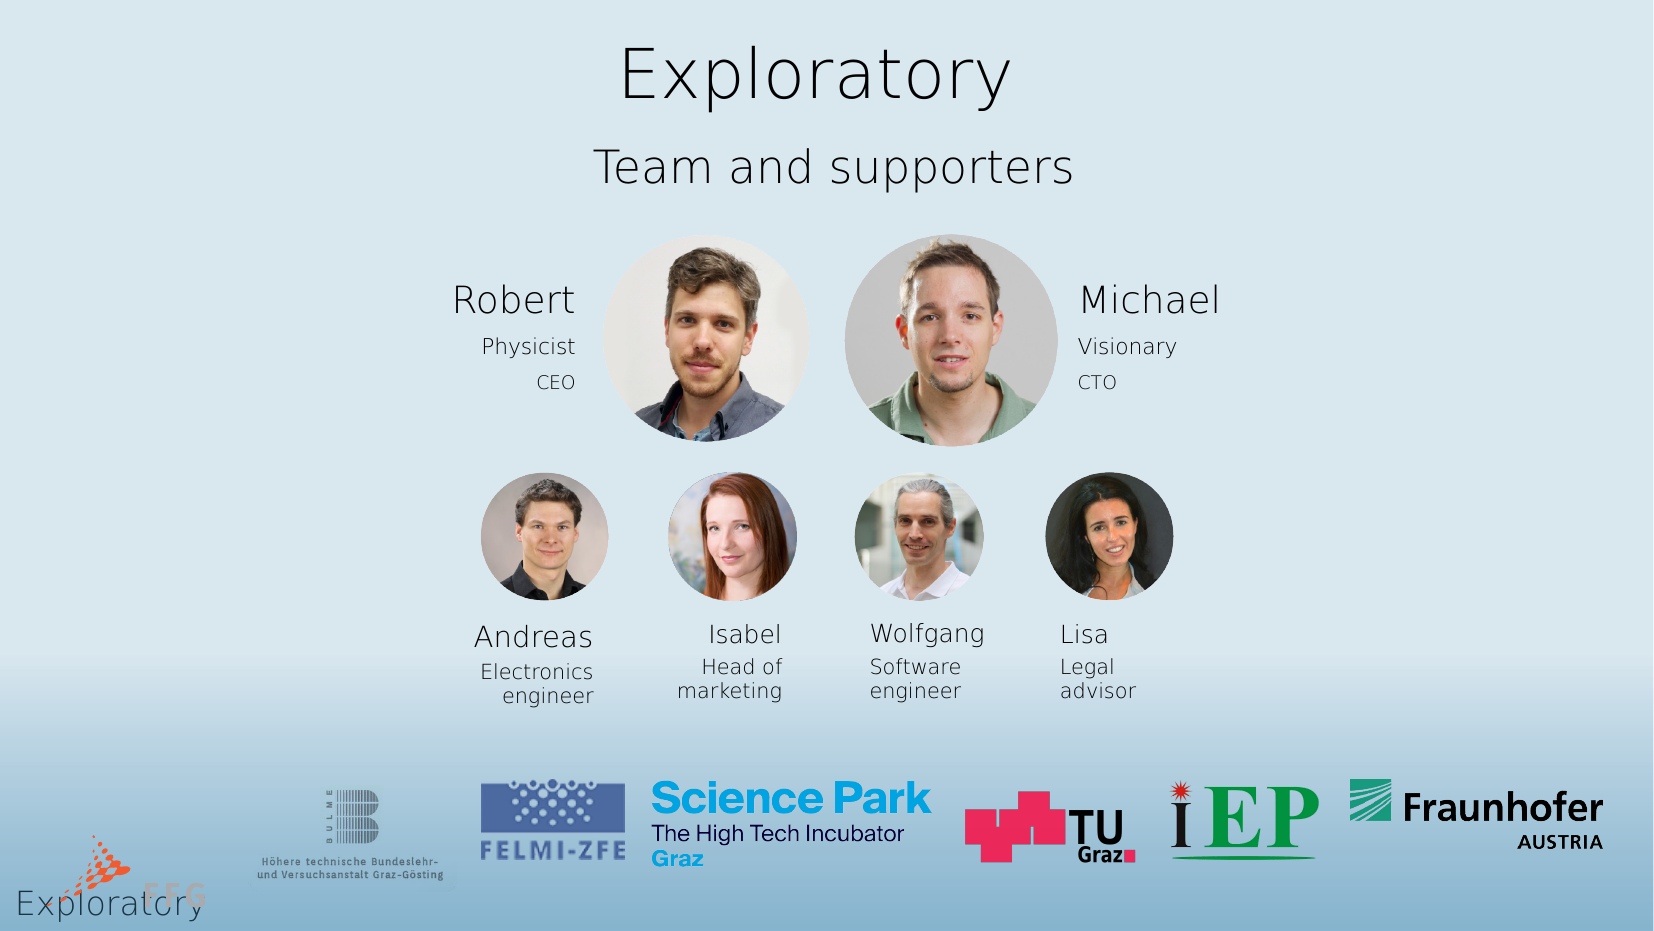

# Exploratory Team and supporters
Robert
Physicist
CEO
Michael
Visionary
CTO
Wolfgang
Software
engineer
Isabel
Head of marketing
Andreas
Electronics engineer
Lisa
Legal
advisor